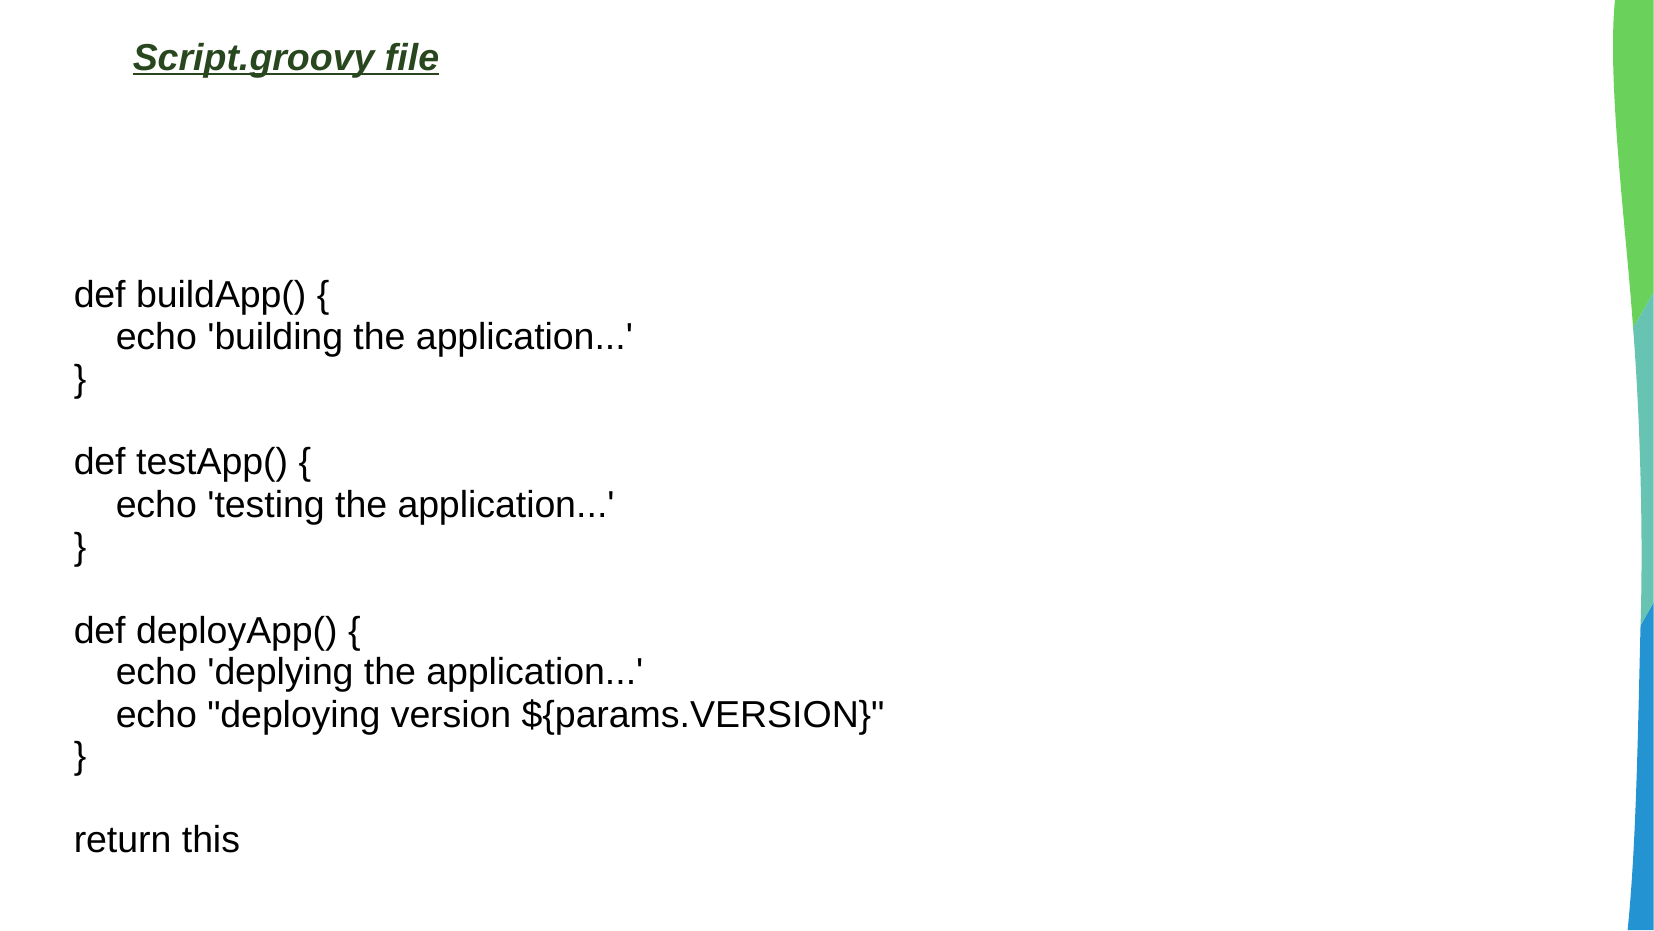

Script.groovy file
def buildApp() {
 echo 'building the application...'
}
def testApp() {
 echo 'testing the application...'
}
def deployApp() {
 echo 'deplying the application...'
 echo "deploying version ${params.VERSION}"
}
return this